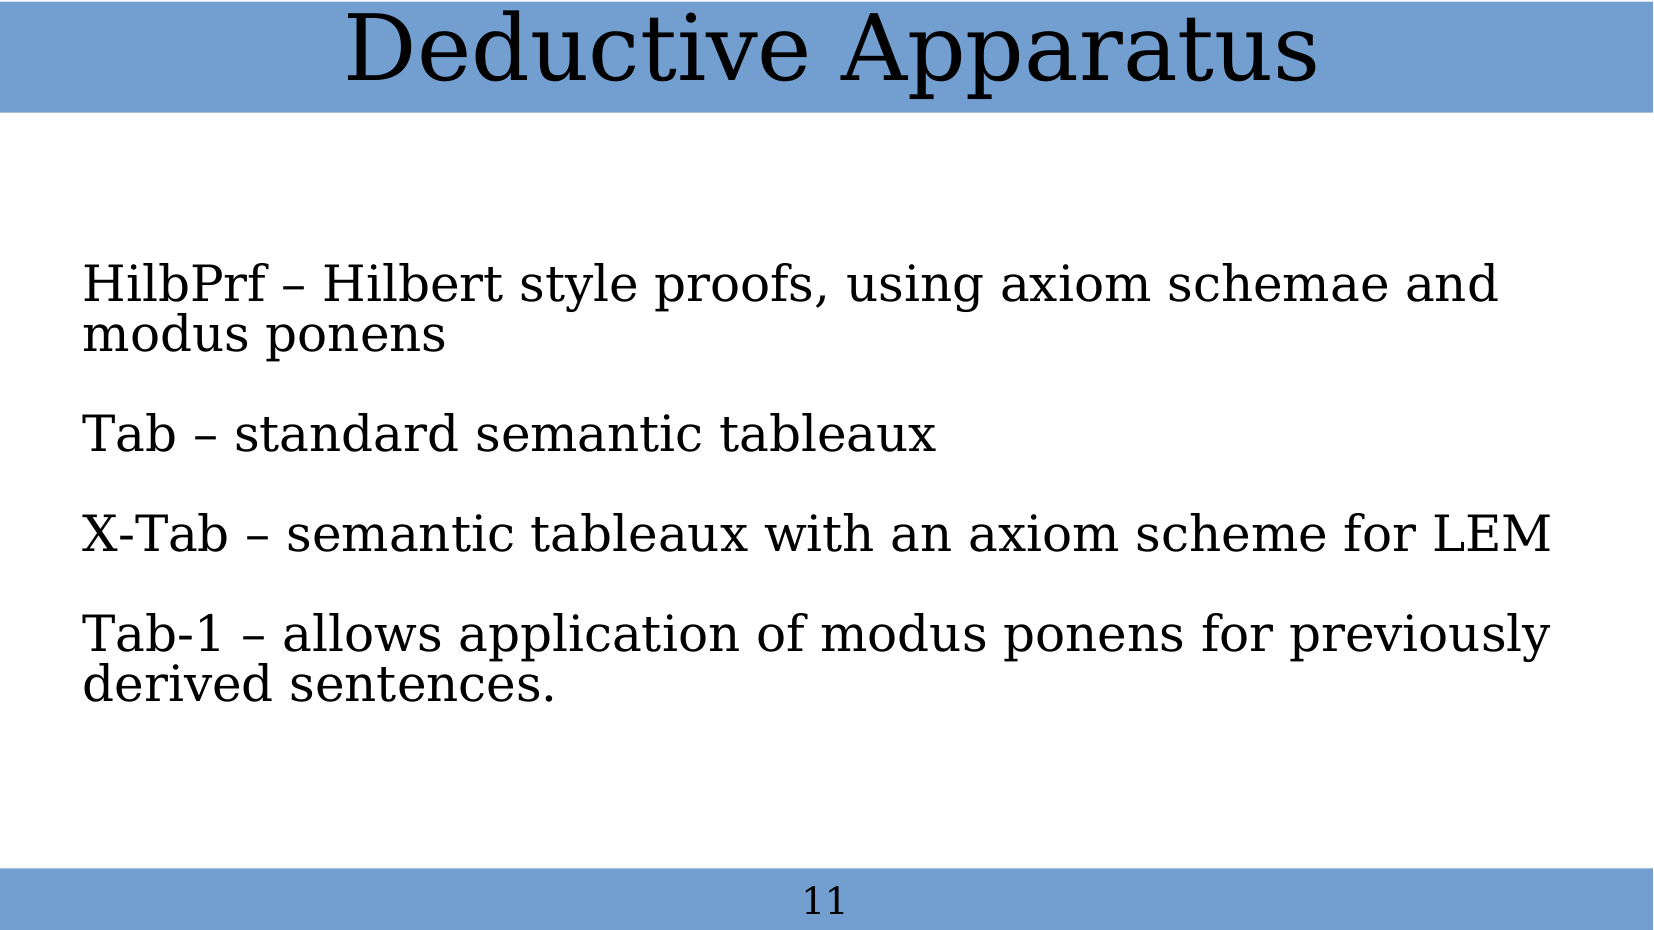

Deductive Apparatus
#
HilbPrf – Hilbert style proofs, using axiom schemae and modus ponens
Tab – standard semantic tableaux
X-Tab – semantic tableaux with an axiom scheme for LEM
Tab-1 – allows application of modus ponens for previously derived sentences.
11